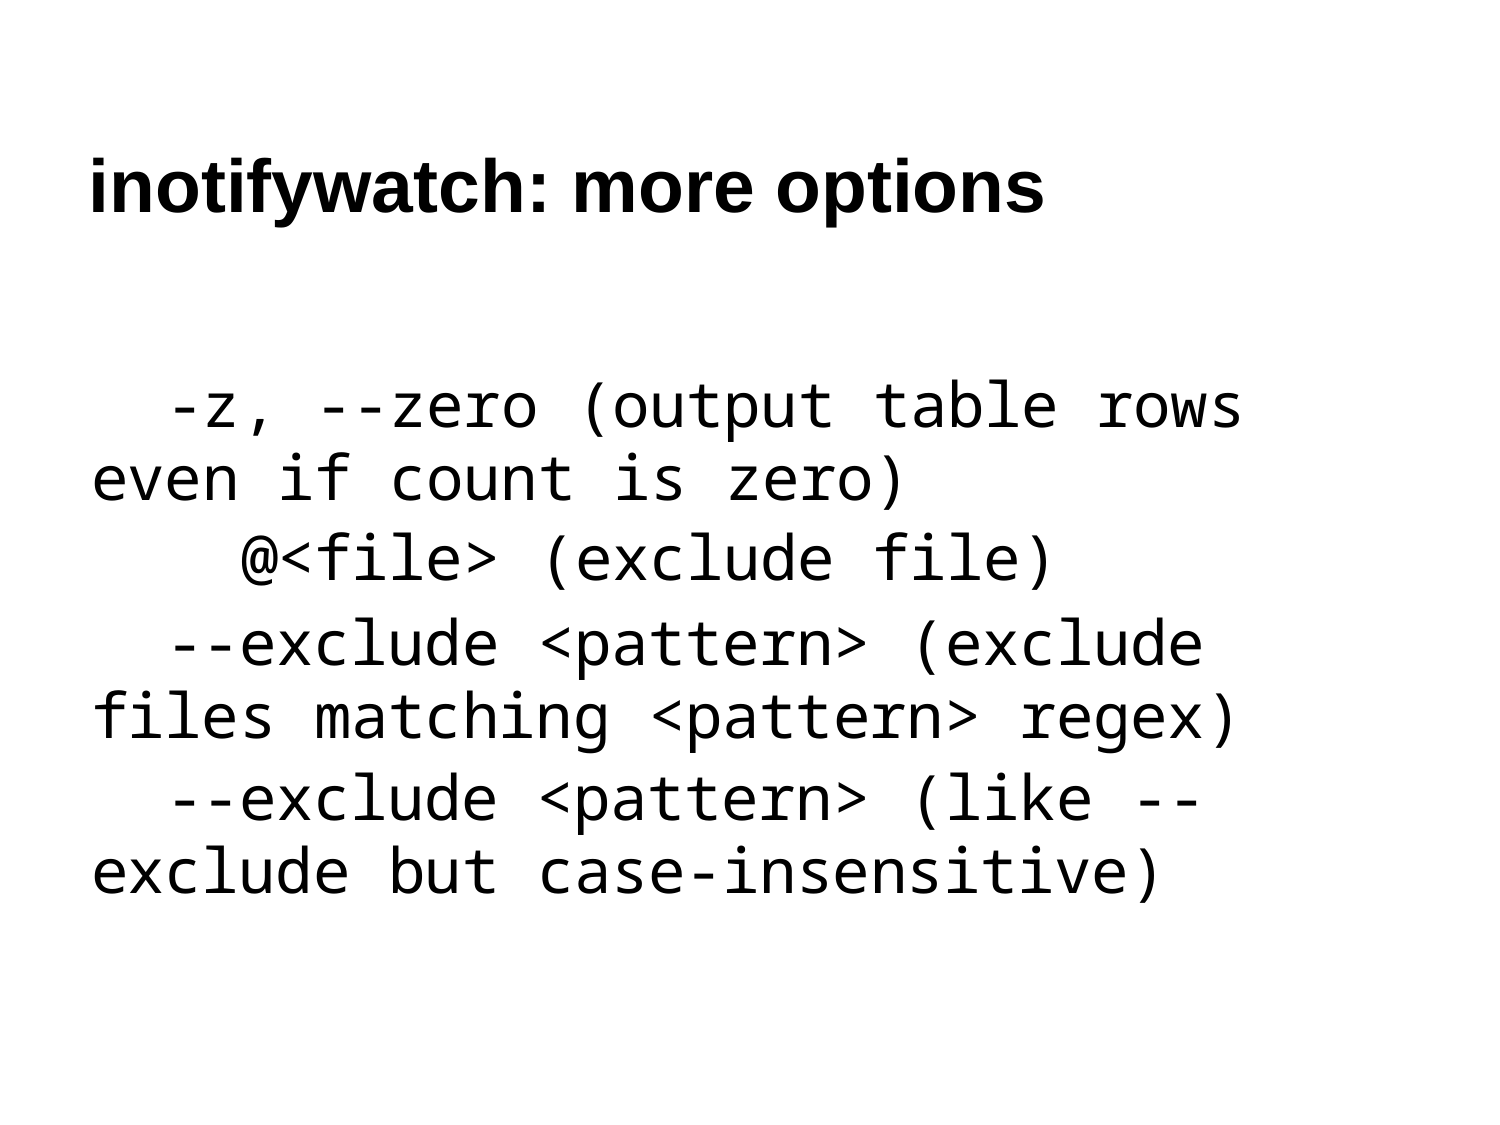

# inotifywatch: more options
-z, --zero (output table rows even if count is zero)
@<file> (exclude file)
--exclude <pattern> (exclude files matching <pattern> regex)
--exclude <pattern> (like --exclude but case-insensitive)